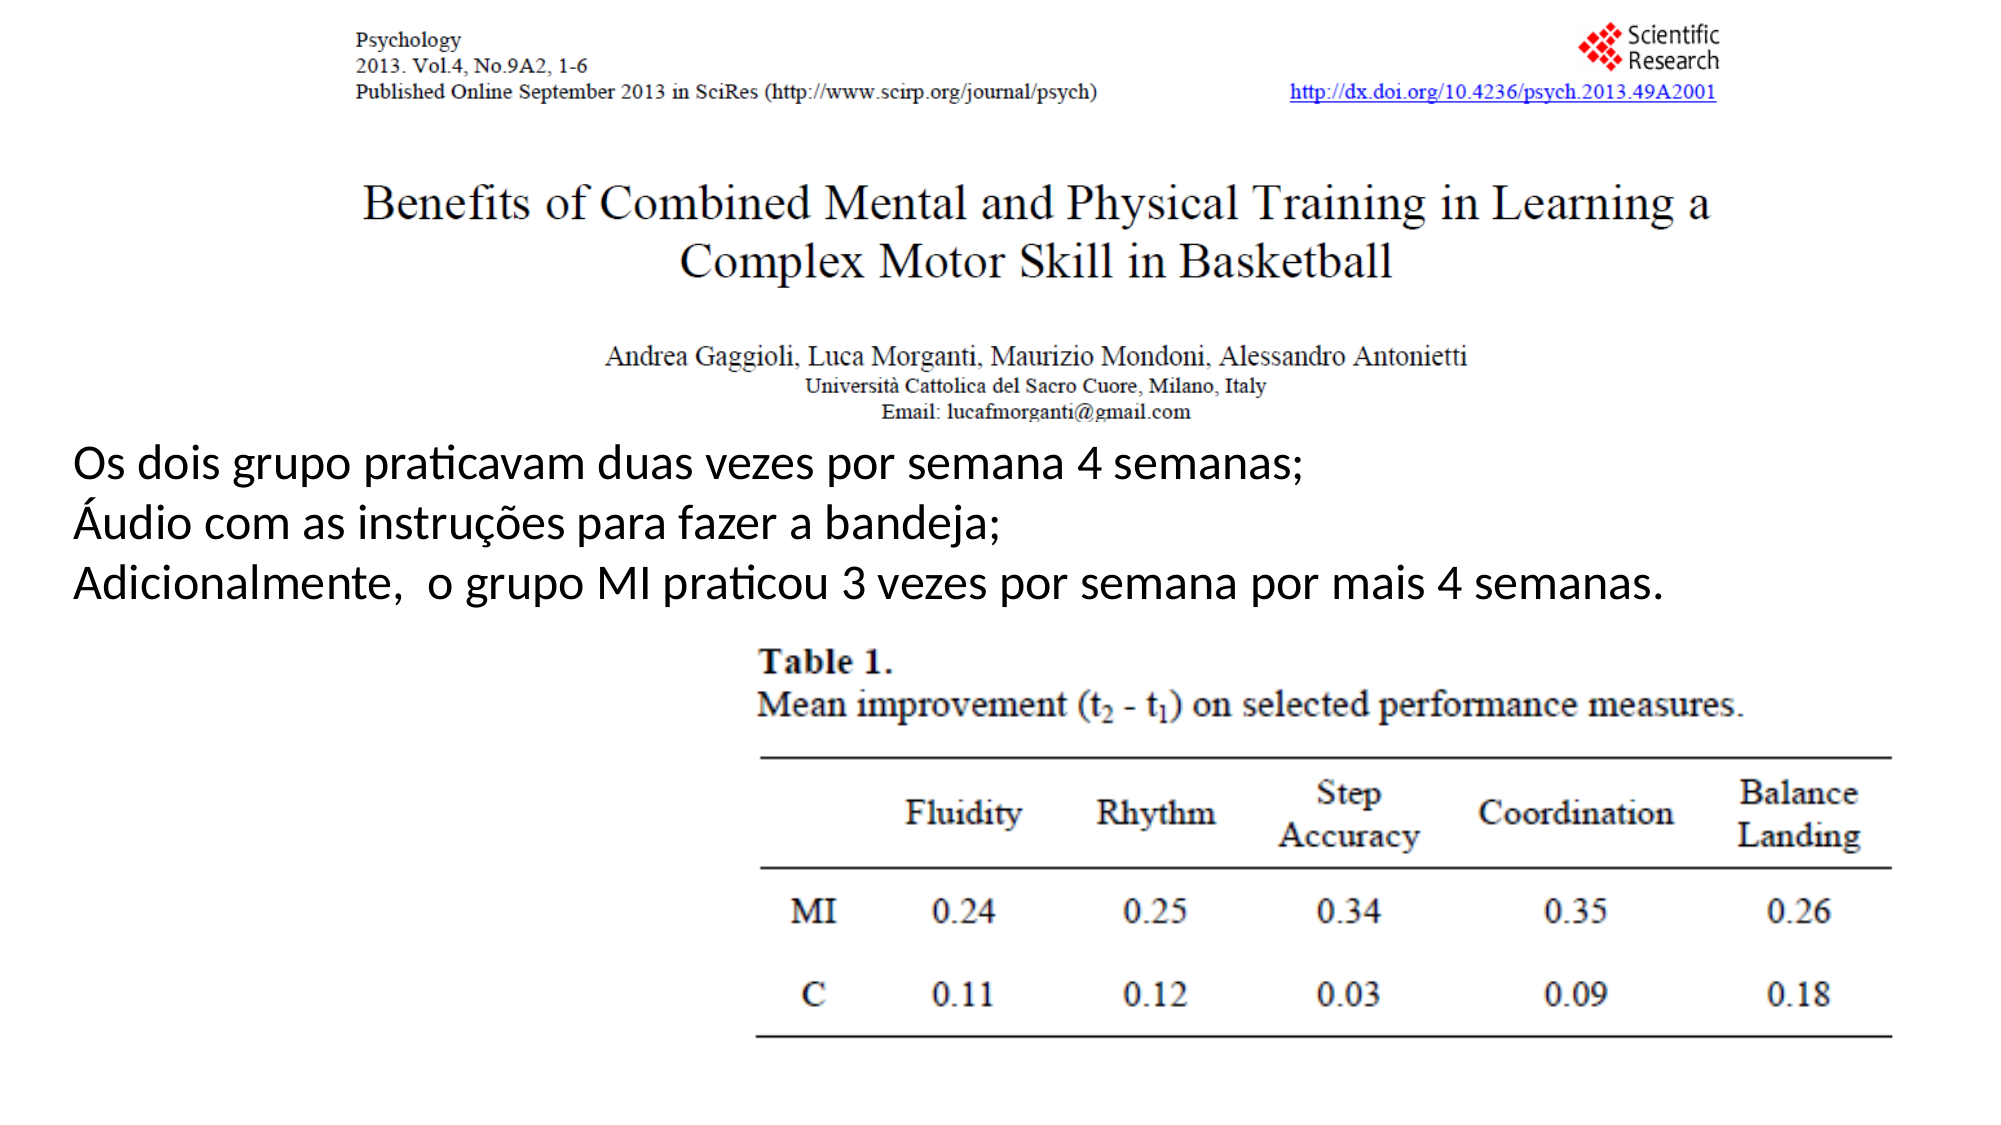

Os dois grupo praticavam duas vezes por semana 4 semanas;
Áudio com as instruções para fazer a bandeja;
Adicionalmente, o grupo MI praticou 3 vezes por semana por mais 4 semanas.